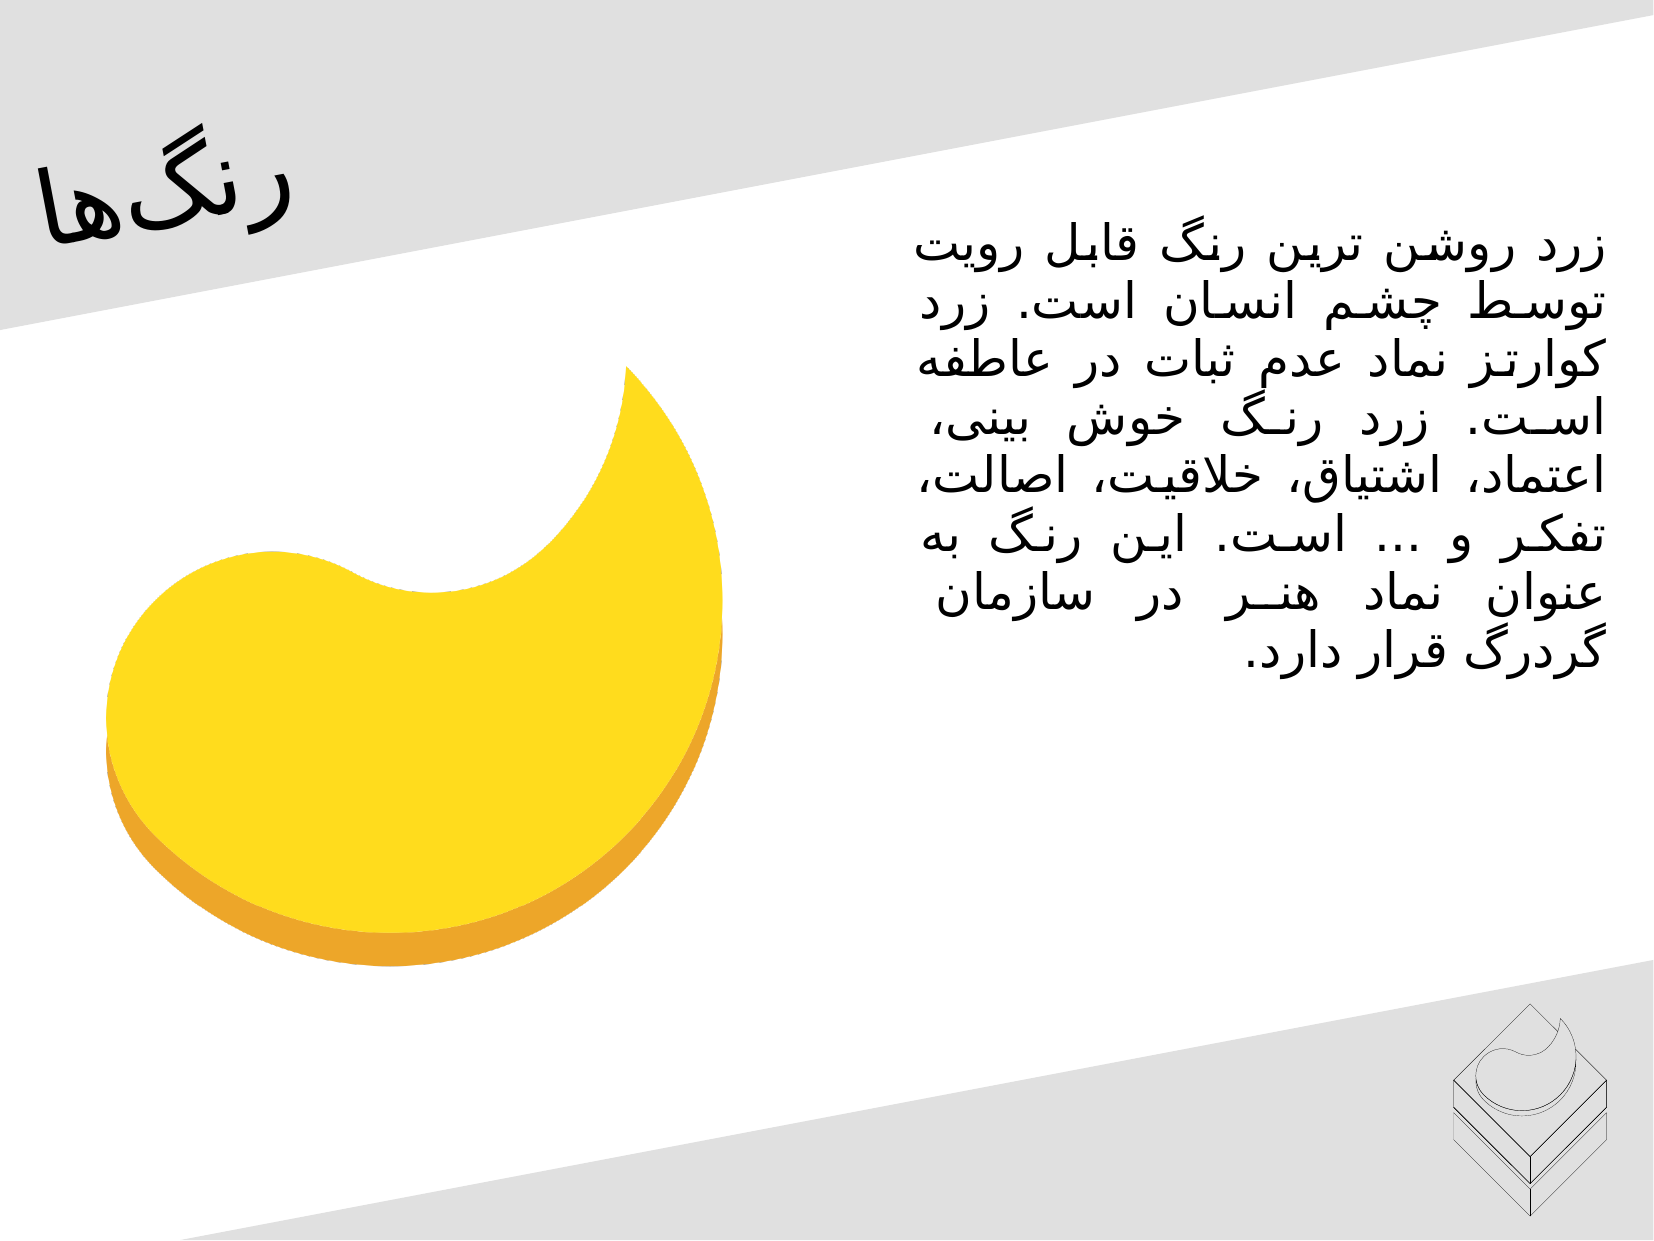

# رنگ‌ها
زرد روشن ترین رنگ قابل رویت توسط چشم انسان است. زرد کوارتز نماد عدم ثبات در عاطفه است. زرد رنگ خوش بینی، اعتماد، اشتیاق، خلاقیت، اصالت، تفکر و ... است. این رنگ به عنوان نماد هنر در سازمان گردرگ قرار دارد.